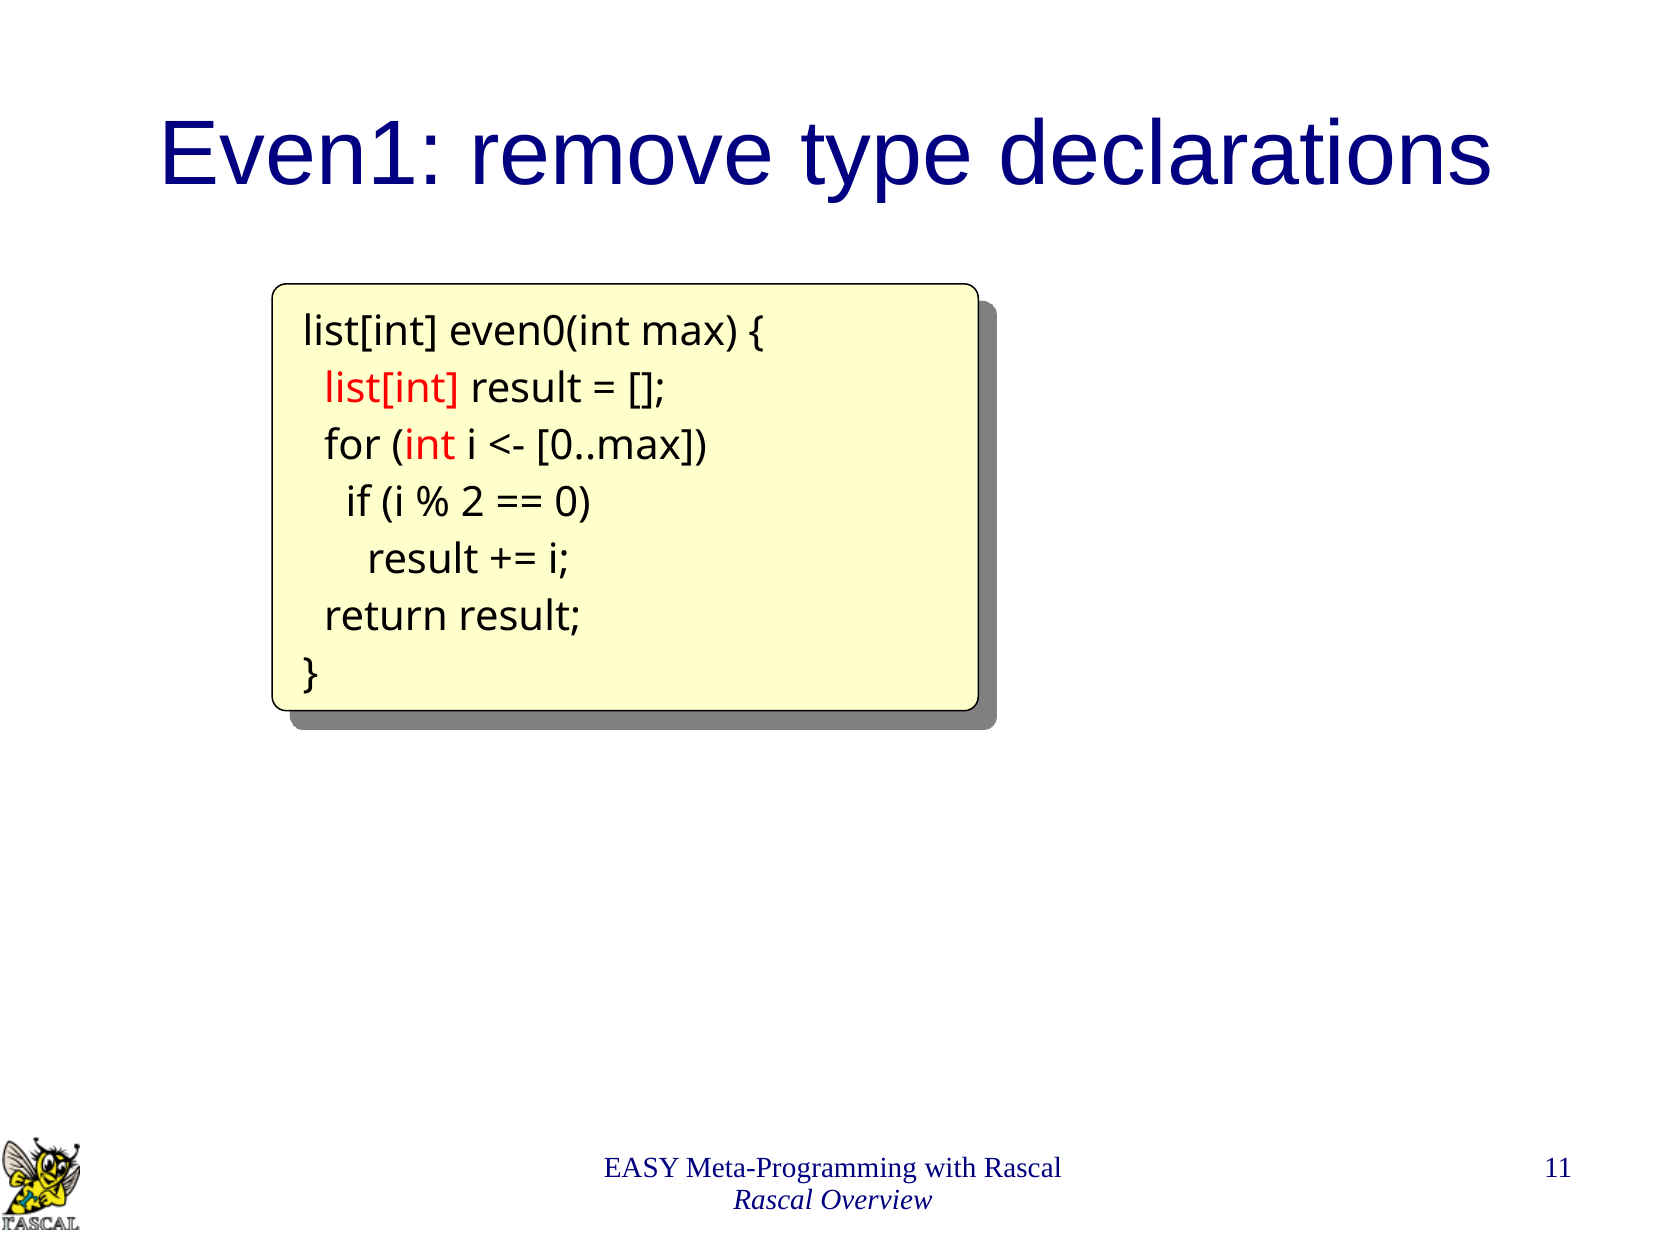

# Even1: remove type declarations
list[int] even0(int max) {
 list[int] result = [];
 for (int i <- [0..max])
 if (i % 2 == 0)
 result += i;
 return result;
}
11